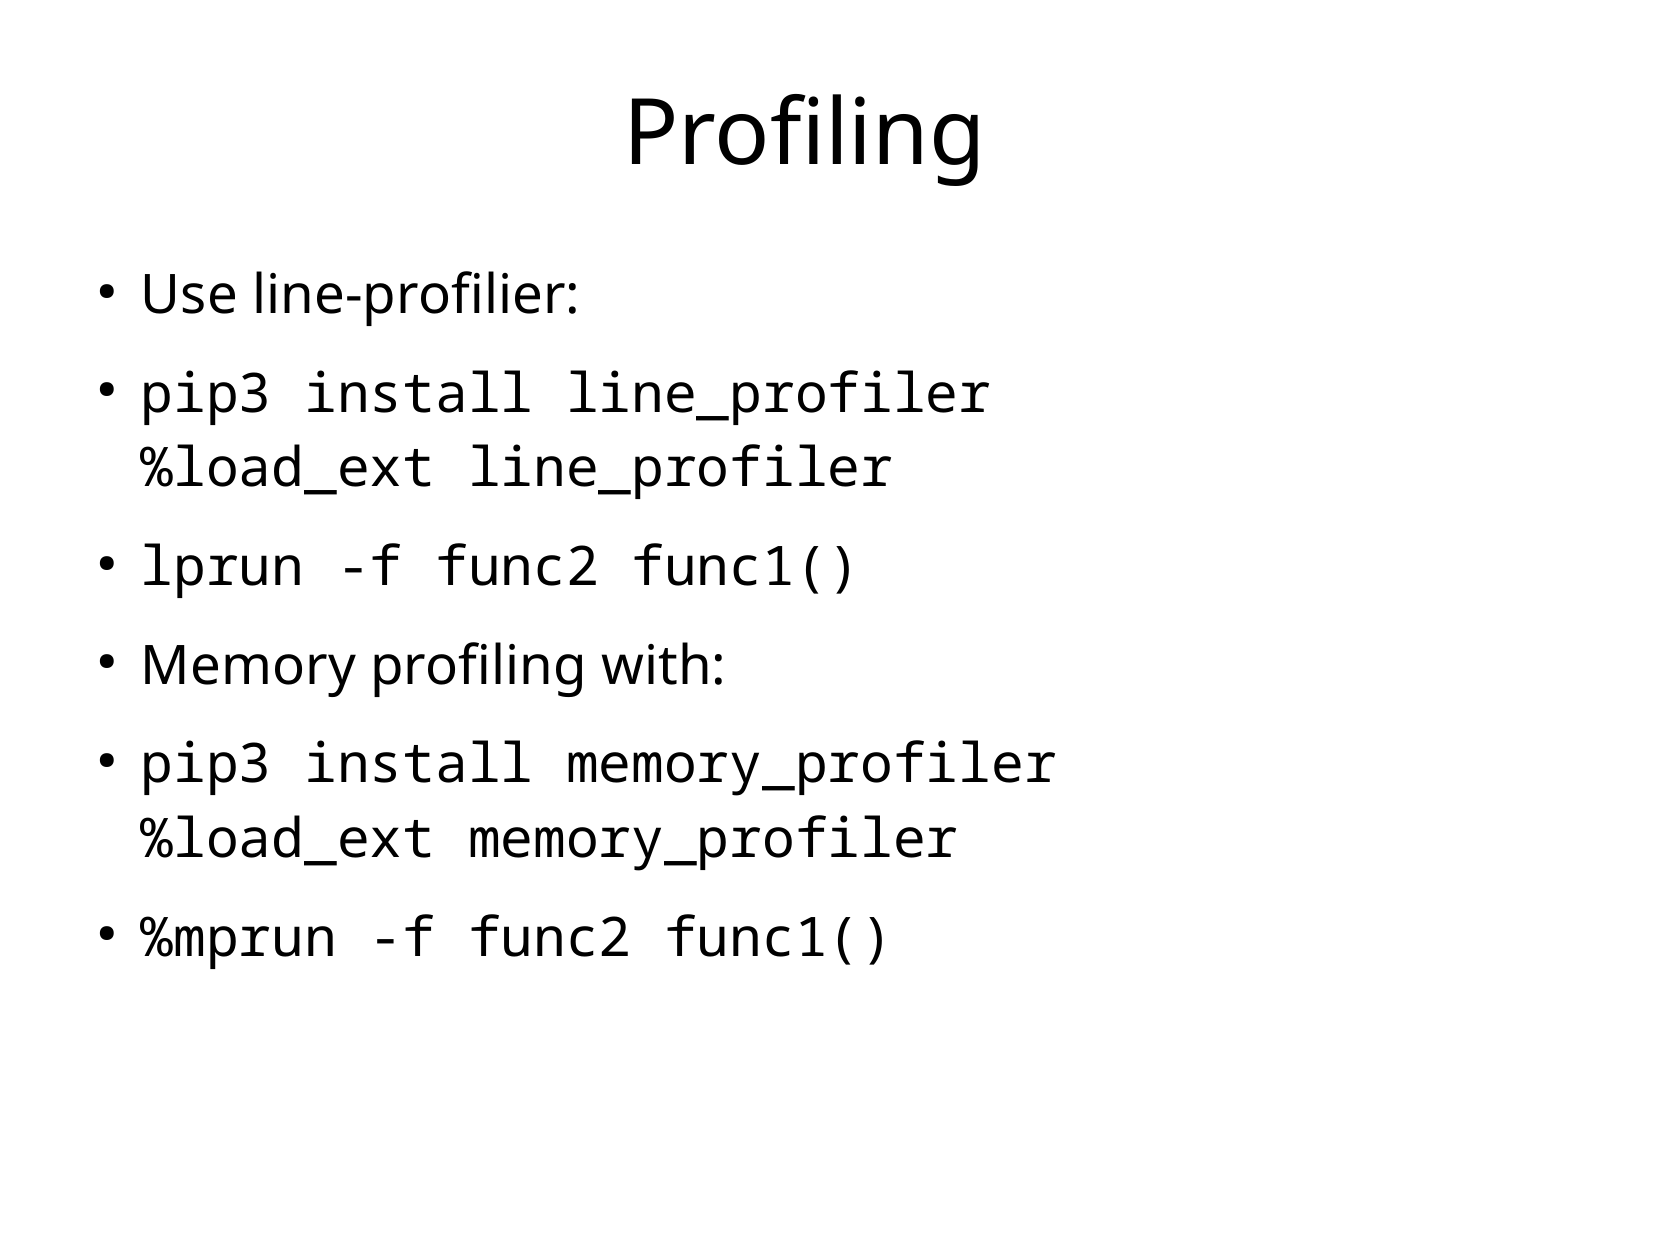

# Profiling
Use line-profilier:
pip3 install line_profiler
%load_ext line_profiler
lprun -f func2 func1()
Memory profiling with:
pip3 install memory_profiler
%load_ext memory_profiler
%mprun -f func2 func1()